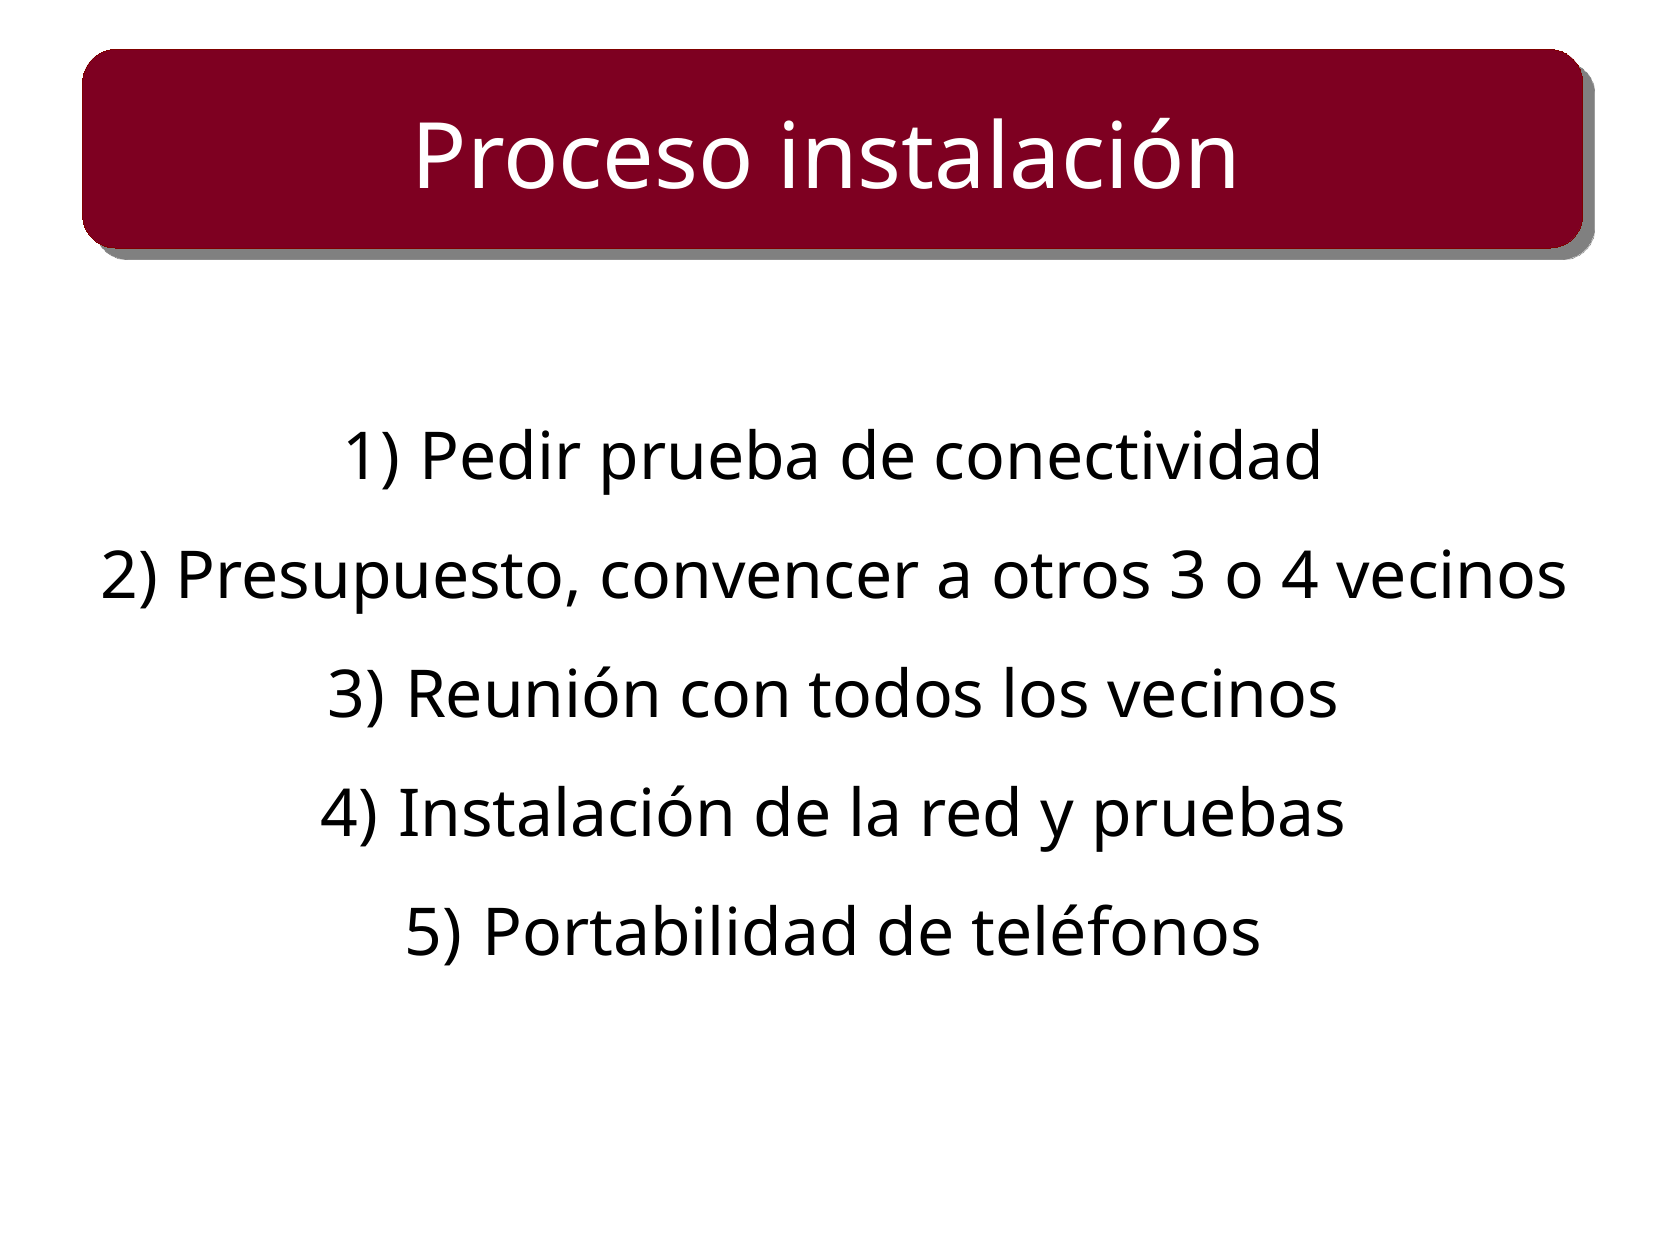

# Proceso instalación
 Pedir prueba de conectividad
 Presupuesto, convencer a otros 3 o 4 vecinos
 Reunión con todos los vecinos
 Instalación de la red y pruebas
 Portabilidad de teléfonos